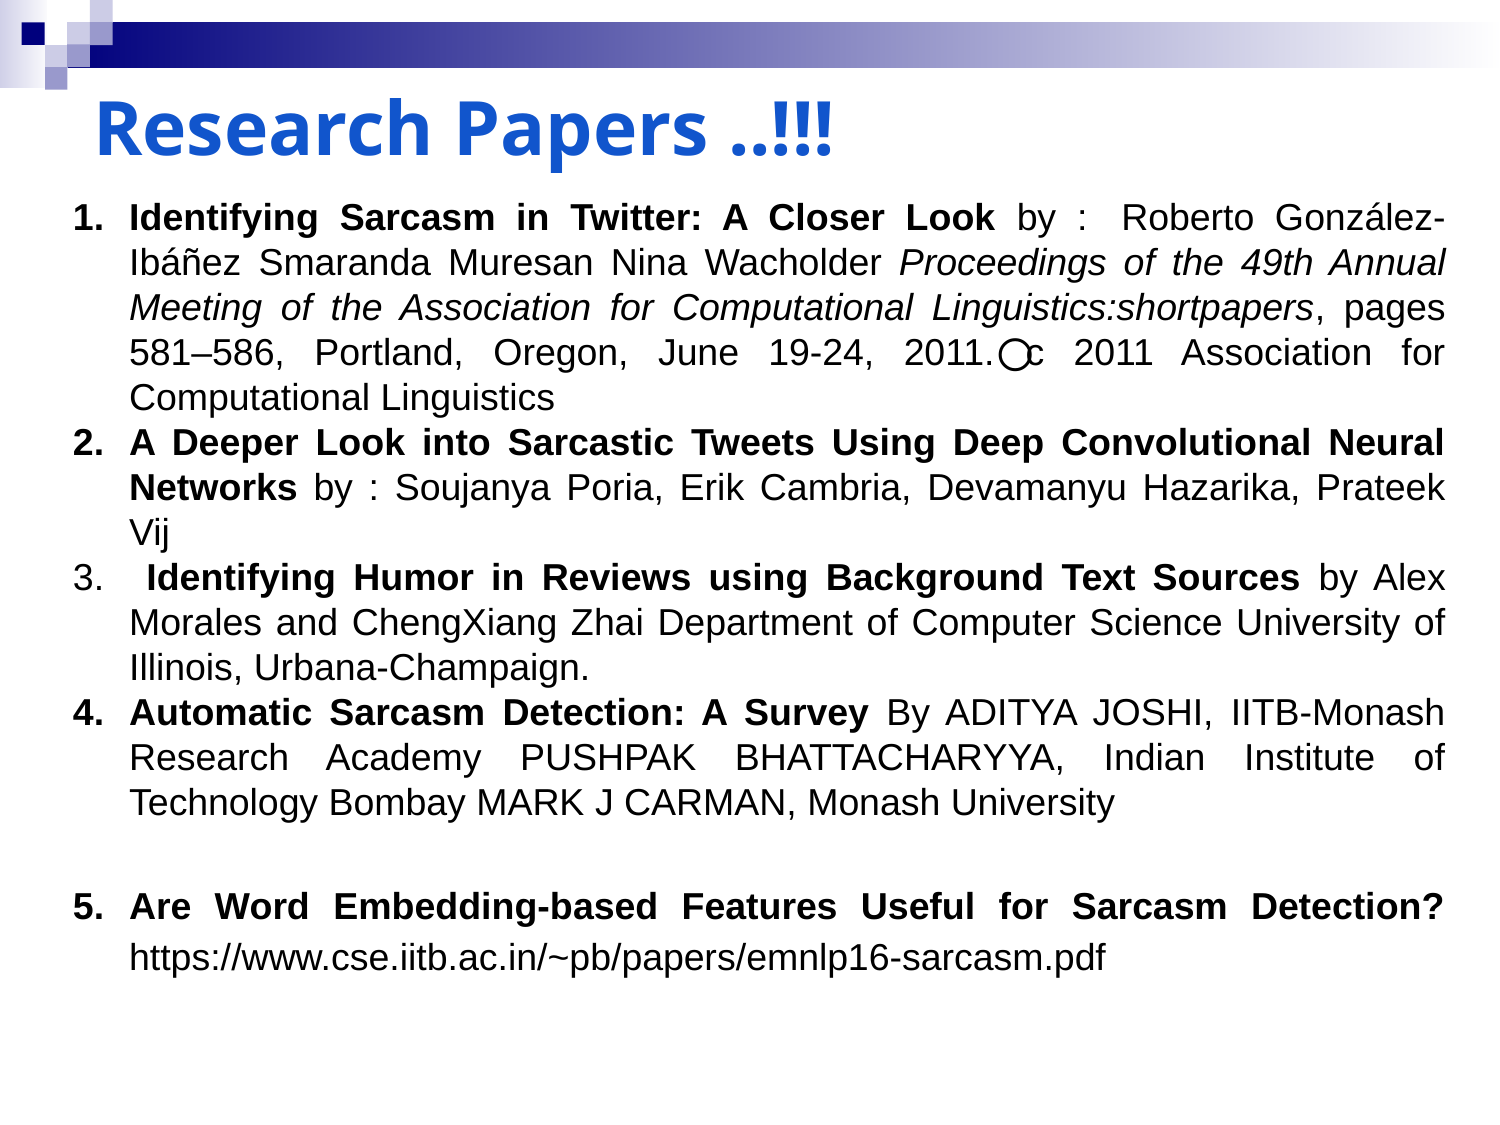

Research Papers ..!!!
Identifying Sarcasm in Twitter: A Closer Look by : 	Roberto González-Ibáñez Smaranda Muresan Nina Wacholder Proceedings of the 49th Annual Meeting of the Association for Computational Linguistics:shortpapers, pages 581–586, Portland, Oregon, June 19-24, 2011. ⃝c 2011 Association for Computational Linguistics
A Deeper Look into Sarcastic Tweets Using Deep Convolutional Neural Networks by : Soujanya Poria, Erik Cambria, Devamanyu Hazarika, Prateek Vij
 Identifying Humor in Reviews using Background Text Sources by Alex Morales and ChengXiang Zhai Department of Computer Science University of Illinois, Urbana-Champaign.
Automatic Sarcasm Detection: A Survey By ADITYA JOSHI, IITB-Monash Research Academy PUSHPAK BHATTACHARYYA, Indian Institute of Technology Bombay MARK J CARMAN, Monash University
Are Word Embedding-based Features Useful for Sarcasm Detection? https://www.cse.iitb.ac.in/~pb/papers/emnlp16-sarcasm.pdf